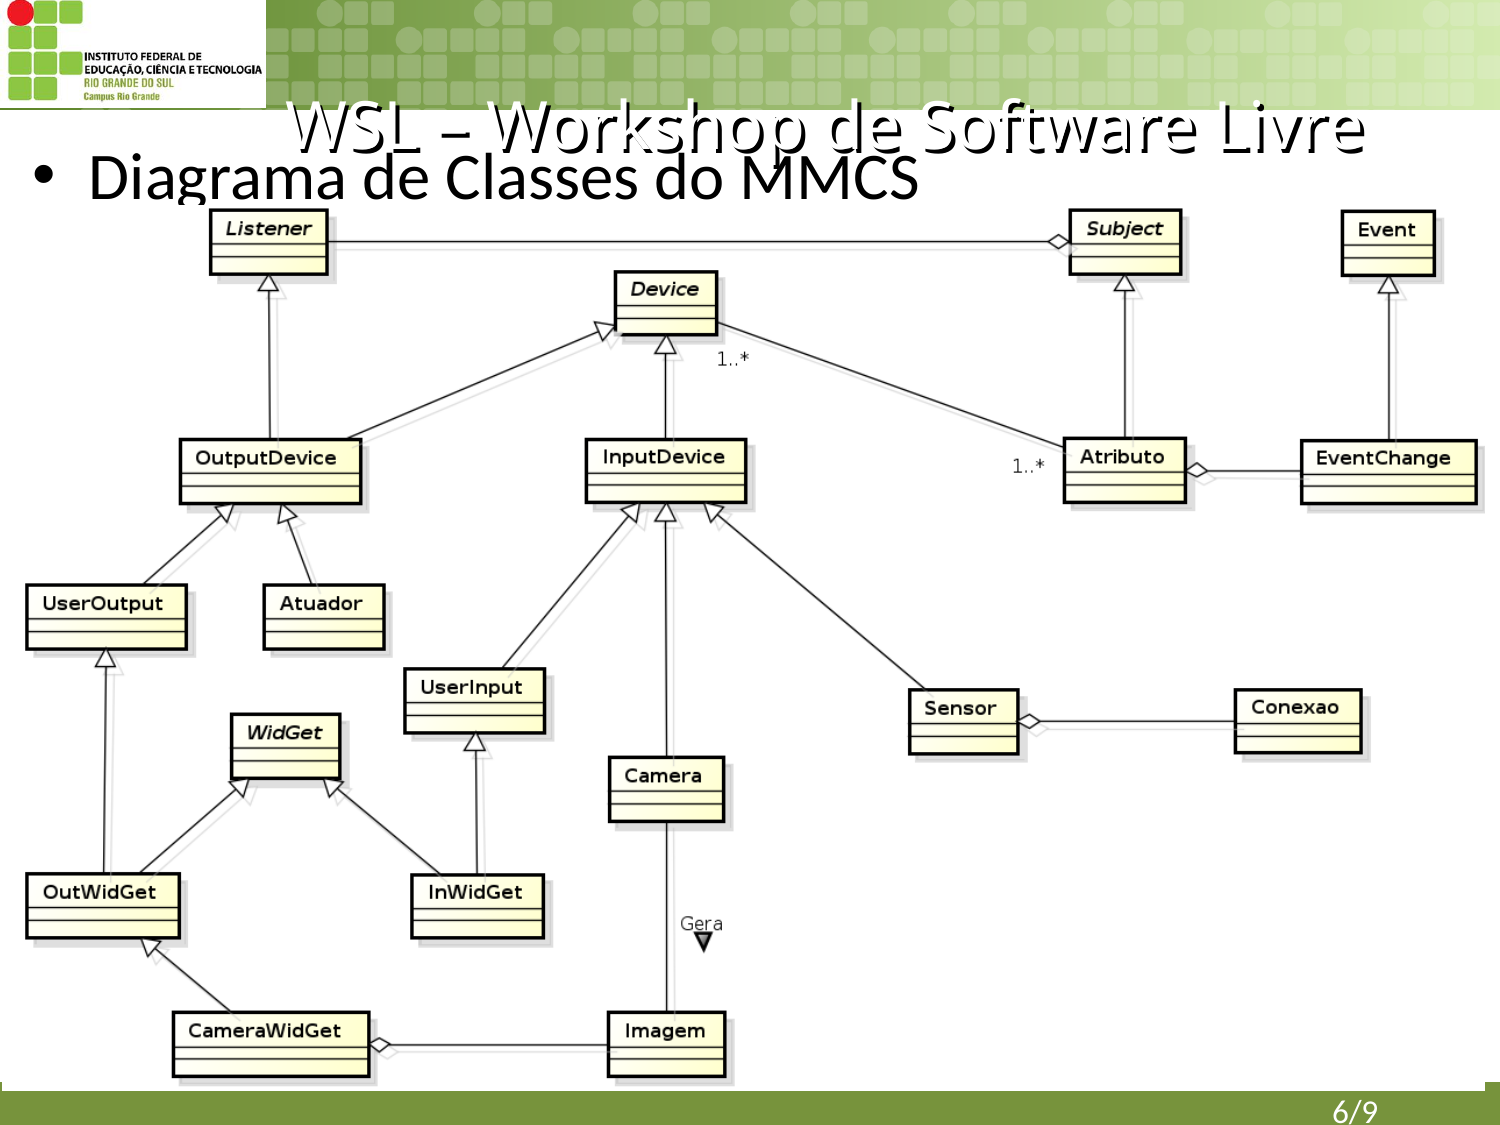

WSL – Workshop de Software Livre
# Diagrama de Classes do MMCS
Sistema de Acompanhamento de Missão para Plataforma Experimental em Robótica Subaquática